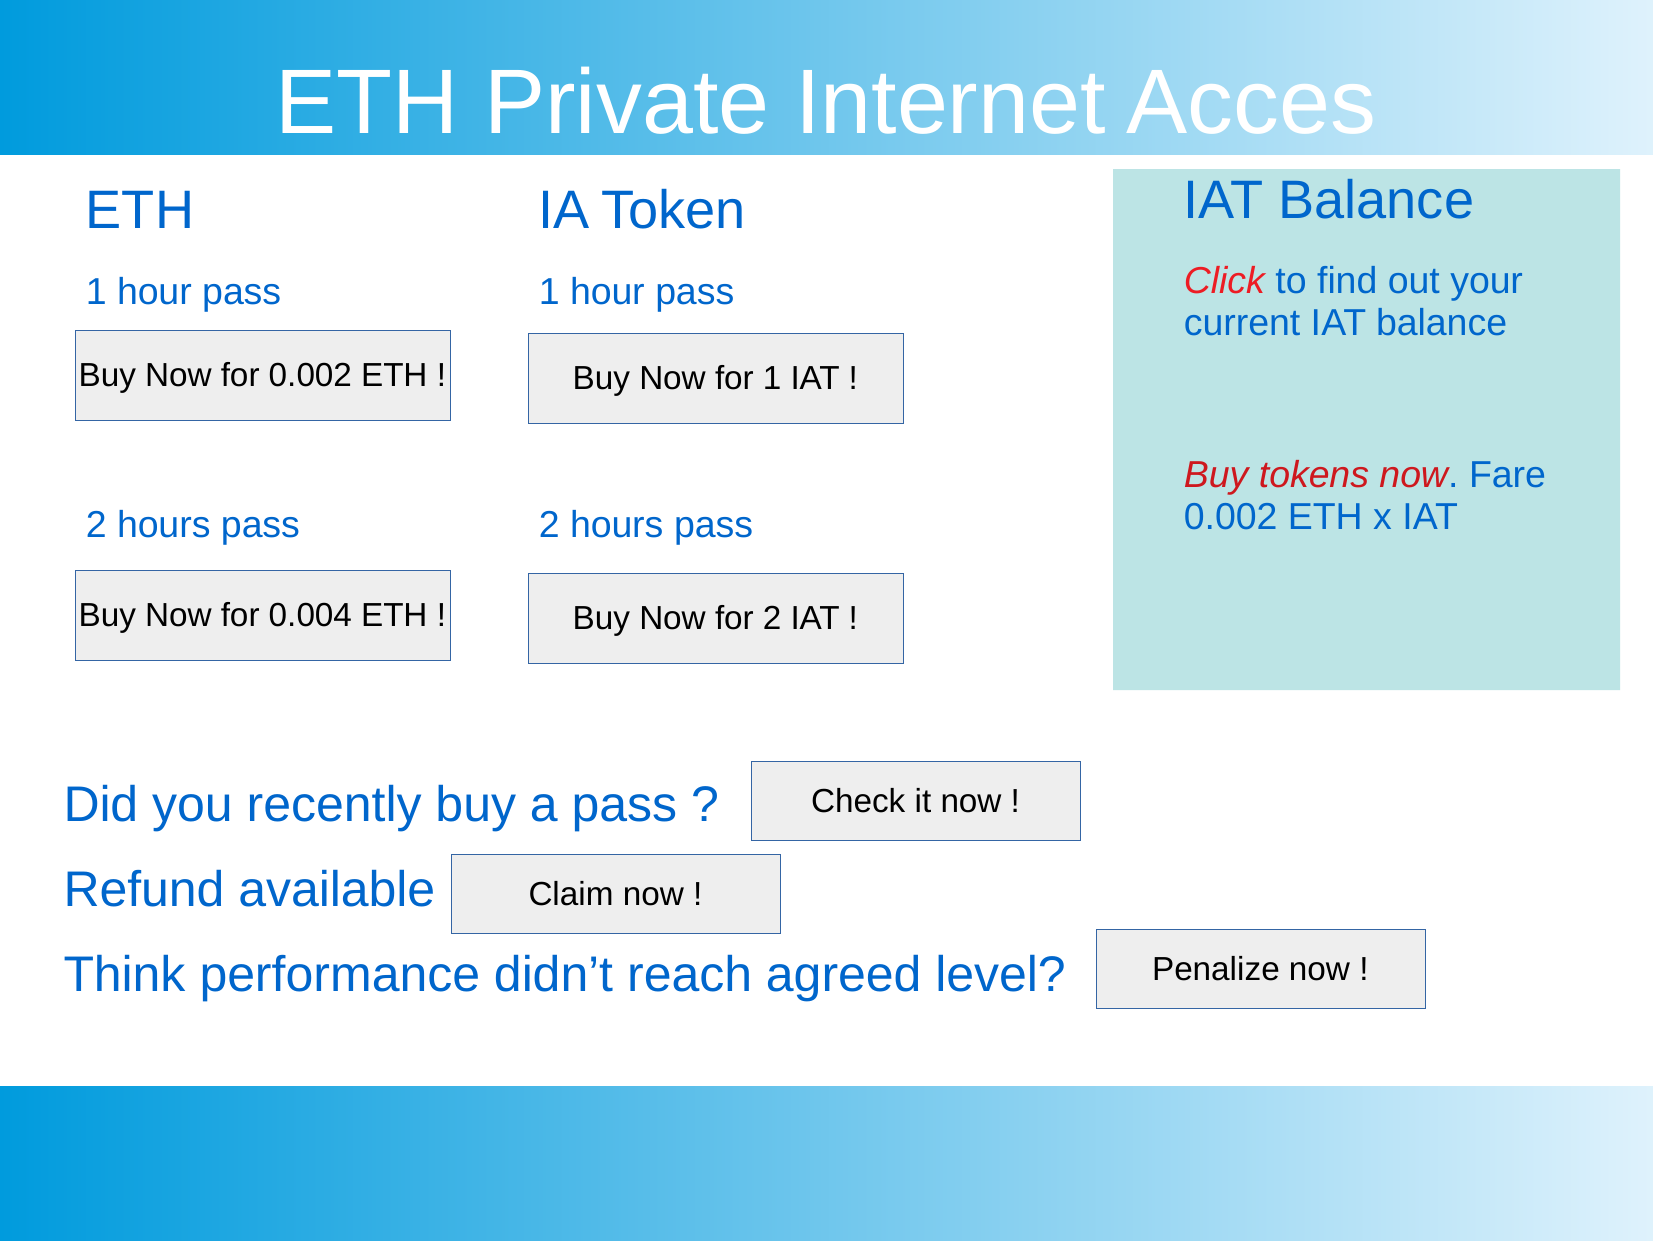

# ETH Private Internet Acces
IAT Balance
Click to find out your current IAT balance
Buy tokens now. Fare 0.002 ETH x IAT
ETH
1 hour pass
2 hours pass
IA Token
1 hour pass
2 hours pass
Buy Now for 0.002 ETH !
Buy Now for 1 IAT !
Buy Now for 0.004 ETH !
Buy Now for 2 IAT !
Check it now !
Did you recently buy a pass ?
Refund available
Think performance didn’t reach agreed level?
Claim now !
Penalize now !